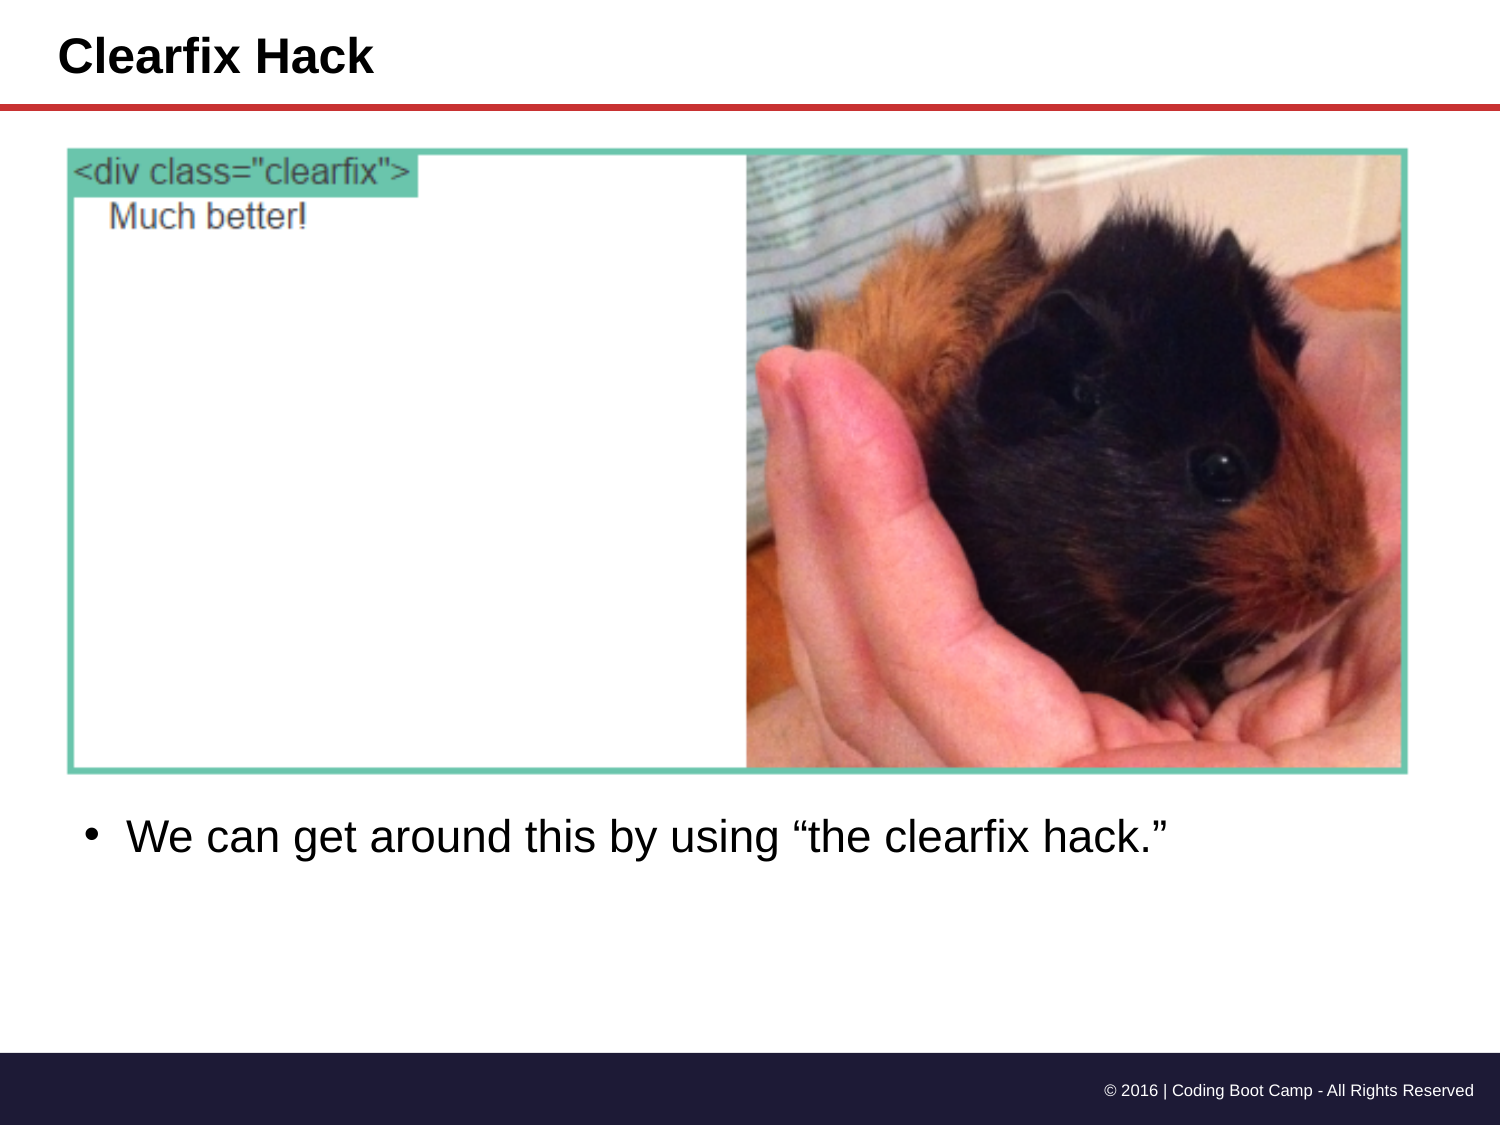

Clearfix Hack
We can get around this by using “the clearfix hack.”